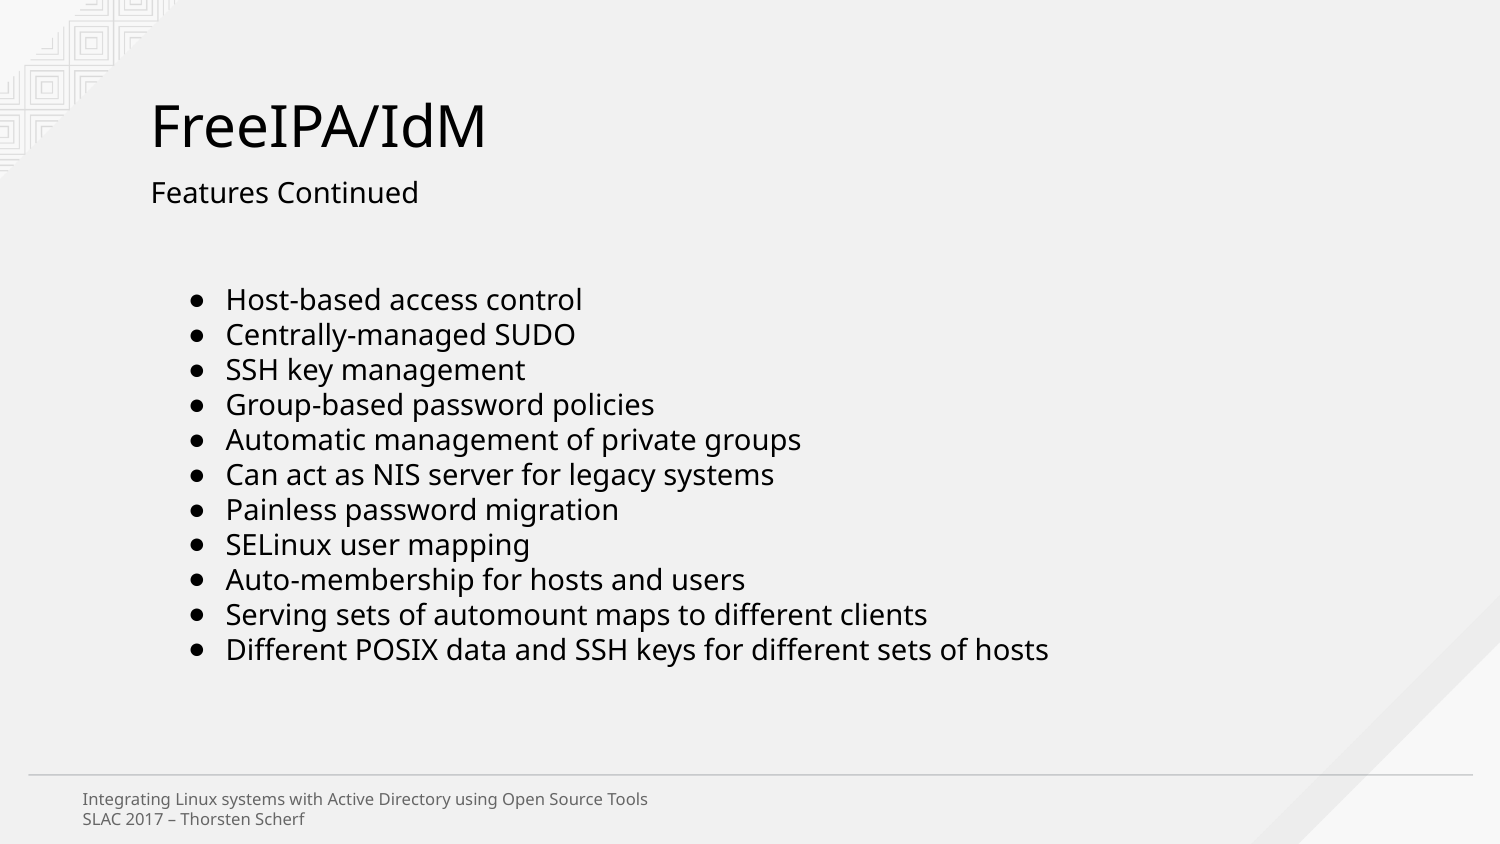

FreeIPA/IdM
Features Continued
# Host-based access control
Centrally-managed SUDO
SSH key management
Group-based password policies
Automatic management of private groups
Can act as NIS server for legacy systems
Painless password migration
SELinux user mapping
Auto-membership for hosts and users
Serving sets of automount maps to different clients
Different POSIX data and SSH keys for different sets of hosts